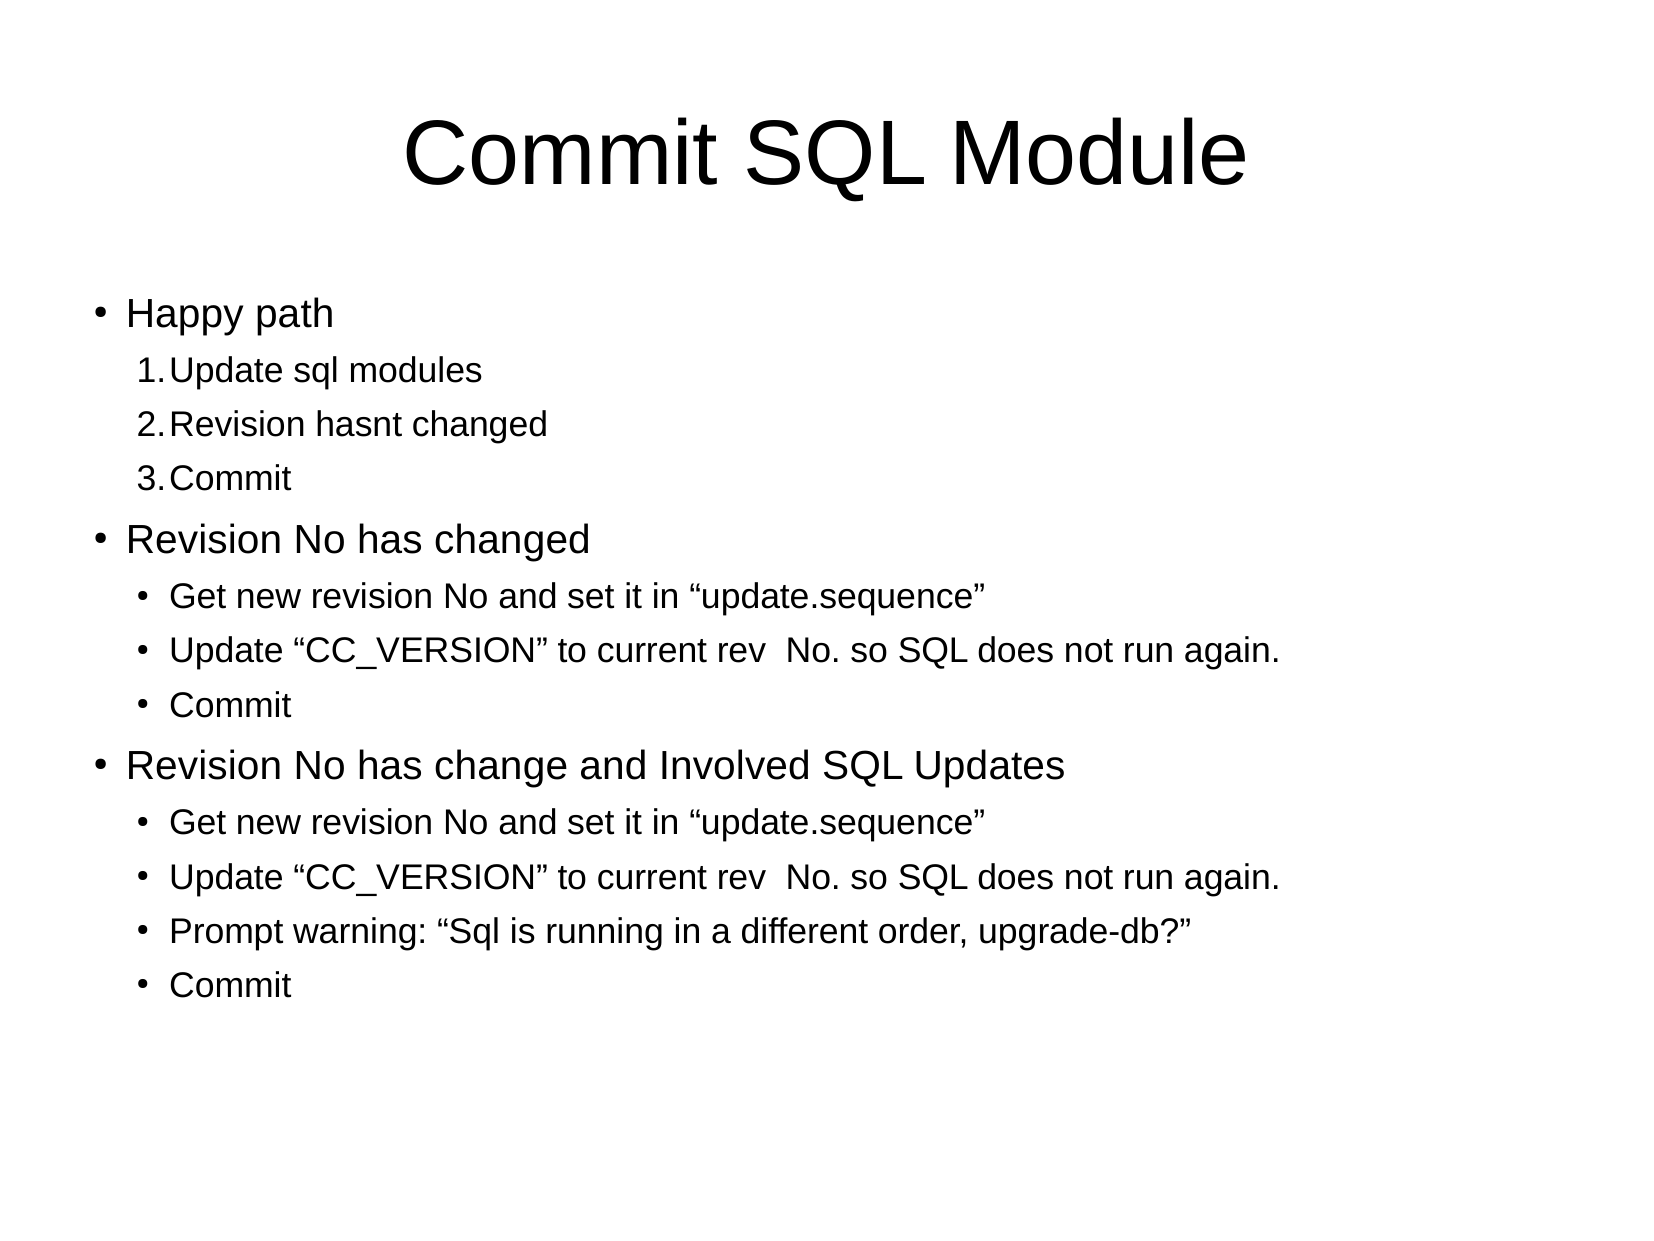

# Commit SQL Module
Happy path
Update sql modules
Revision hasnt changed
Commit
Revision No has changed
Get new revision No and set it in “update.sequence”
Update “CC_VERSION” to current rev No. so SQL does not run again.
Commit
Revision No has change and Involved SQL Updates
Get new revision No and set it in “update.sequence”
Update “CC_VERSION” to current rev No. so SQL does not run again.
Prompt warning: “Sql is running in a different order, upgrade-db?”
Commit